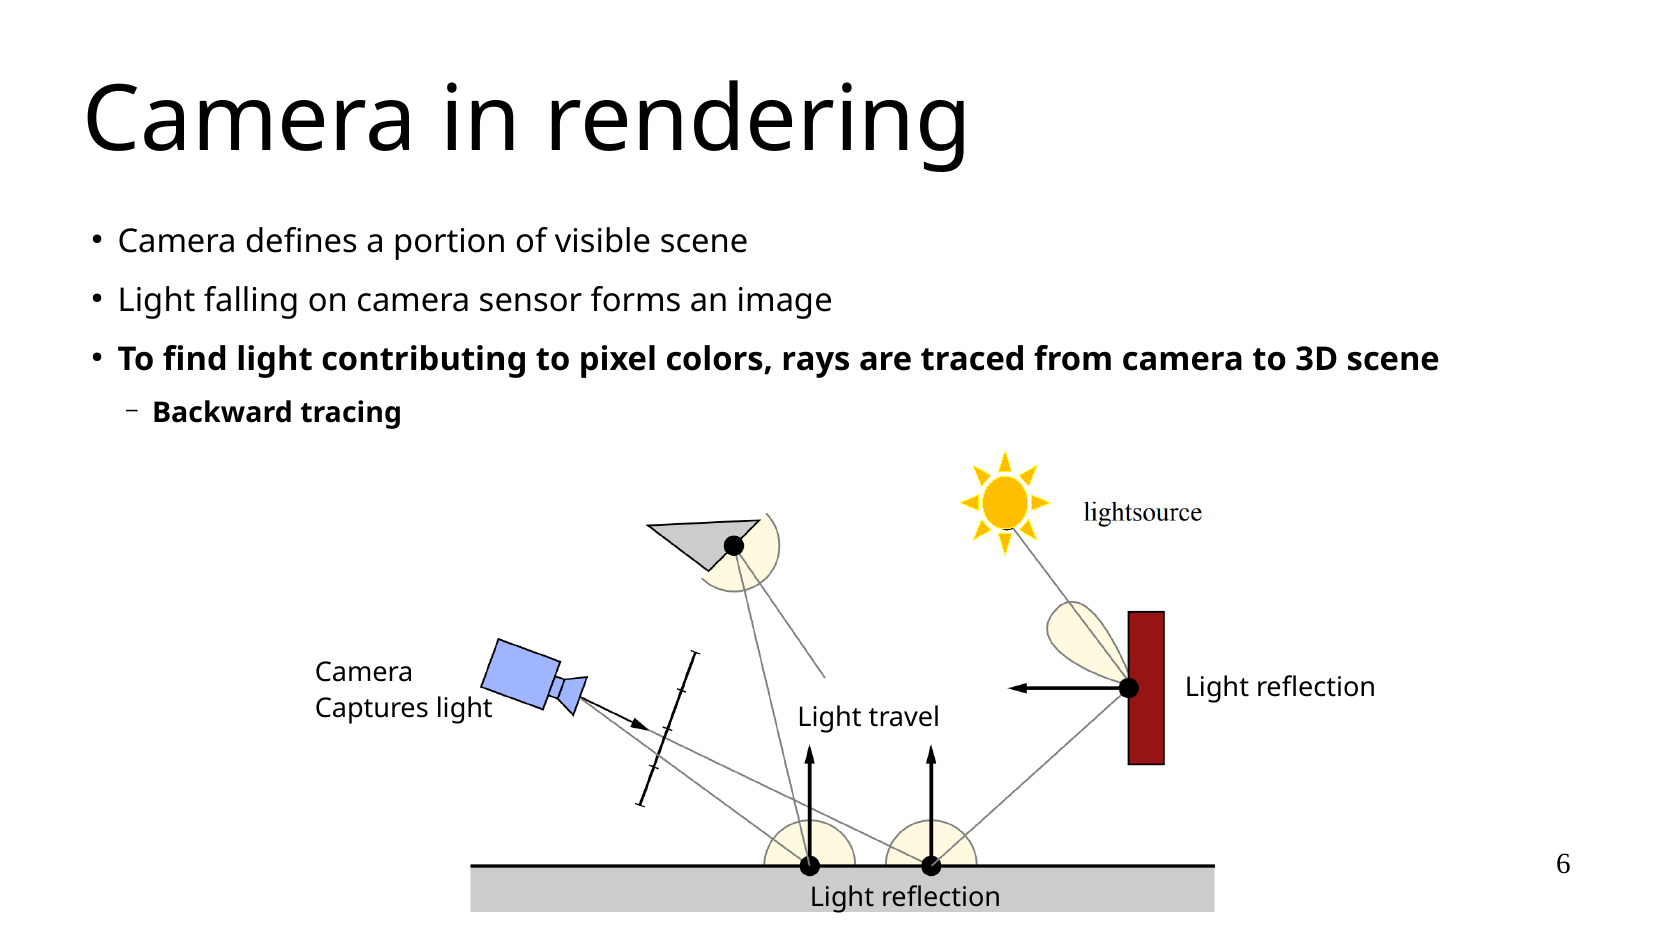

# Camera in rendering
Camera defines a portion of visible scene
Light falling on camera sensor forms an image
To find light contributing to pixel colors, rays are traced from camera to 3D scene
Backward tracing
Camera
Captures light
Light reflection
Light travel
6
Light reflection